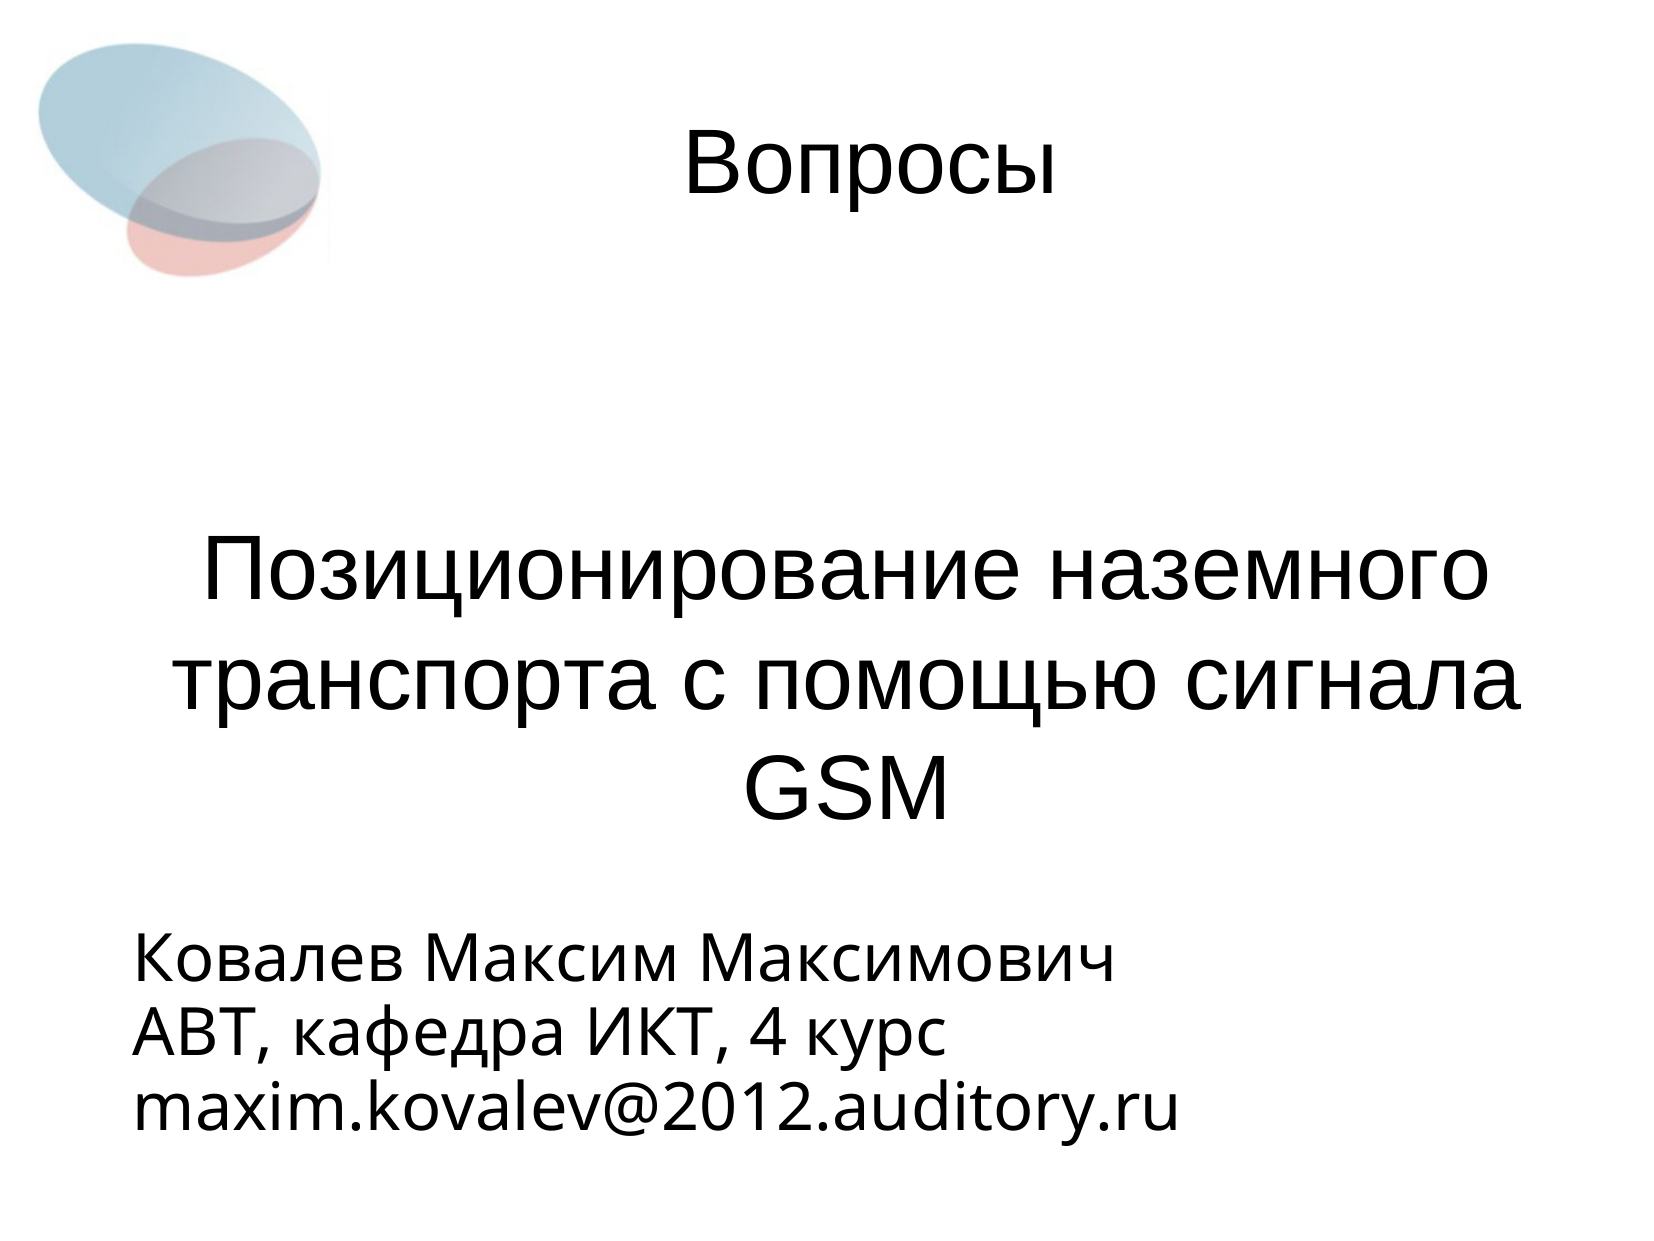

Вопросы
Позиционирование наземного транспорта с помощью сигнала GSM
Ковалев Максим Максимович
АВТ, кафедра ИКТ, 4 курс
maxim.kovalev@2012.auditory.ru